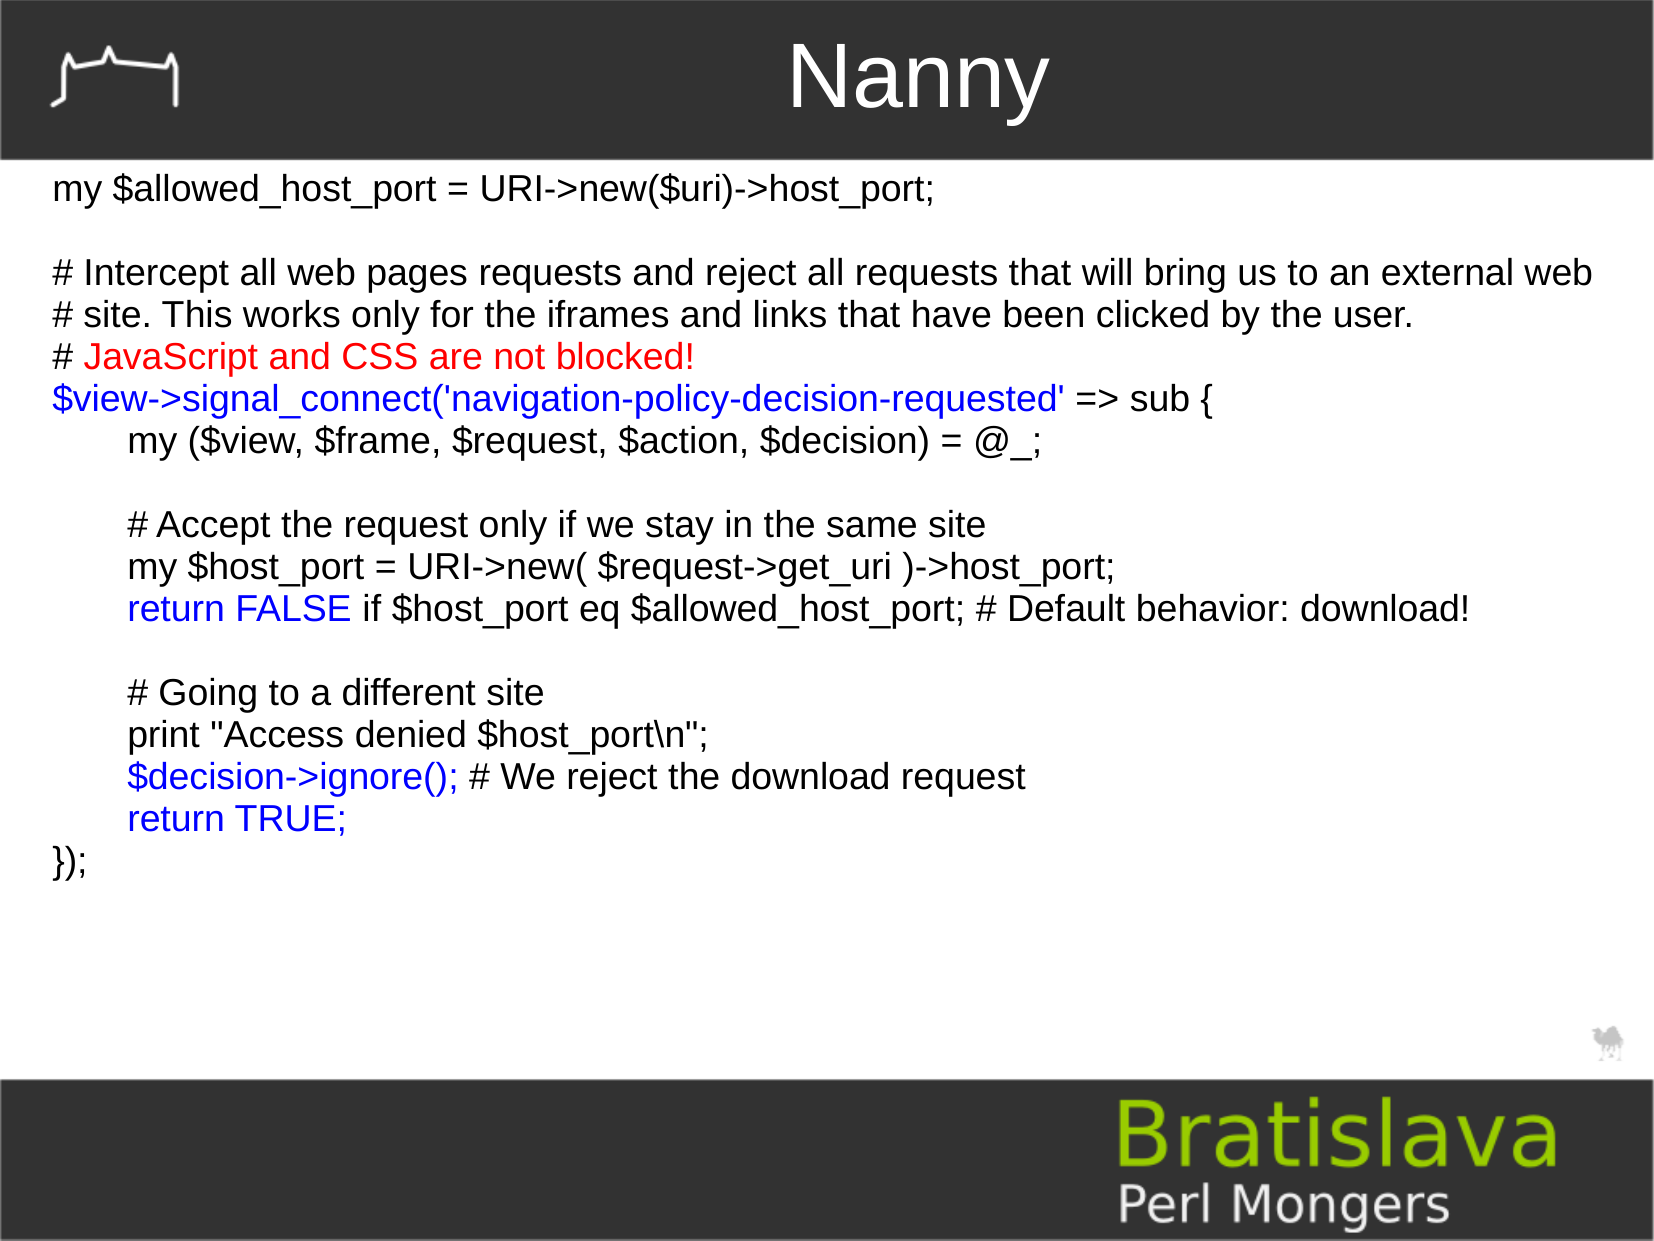

# Nanny
my $allowed_host_port = URI->new($uri)->host_port;
# Intercept all web pages requests and reject all requests that will bring us to an external web
# site. This works only for the iframes and links that have been clicked by the user.
# JavaScript and CSS are not blocked!
$view->signal_connect('navigation-policy-decision-requested' => sub {
	my ($view, $frame, $request, $action, $decision) = @_;
	# Accept the request only if we stay in the same site
	my $host_port = URI->new( $request->get_uri )->host_port;
	return FALSE if $host_port eq $allowed_host_port; # Default behavior: download!
	# Going to a different site
	print "Access denied $host_port\n";
	$decision->ignore(); # We reject the download request
	return TRUE;
});